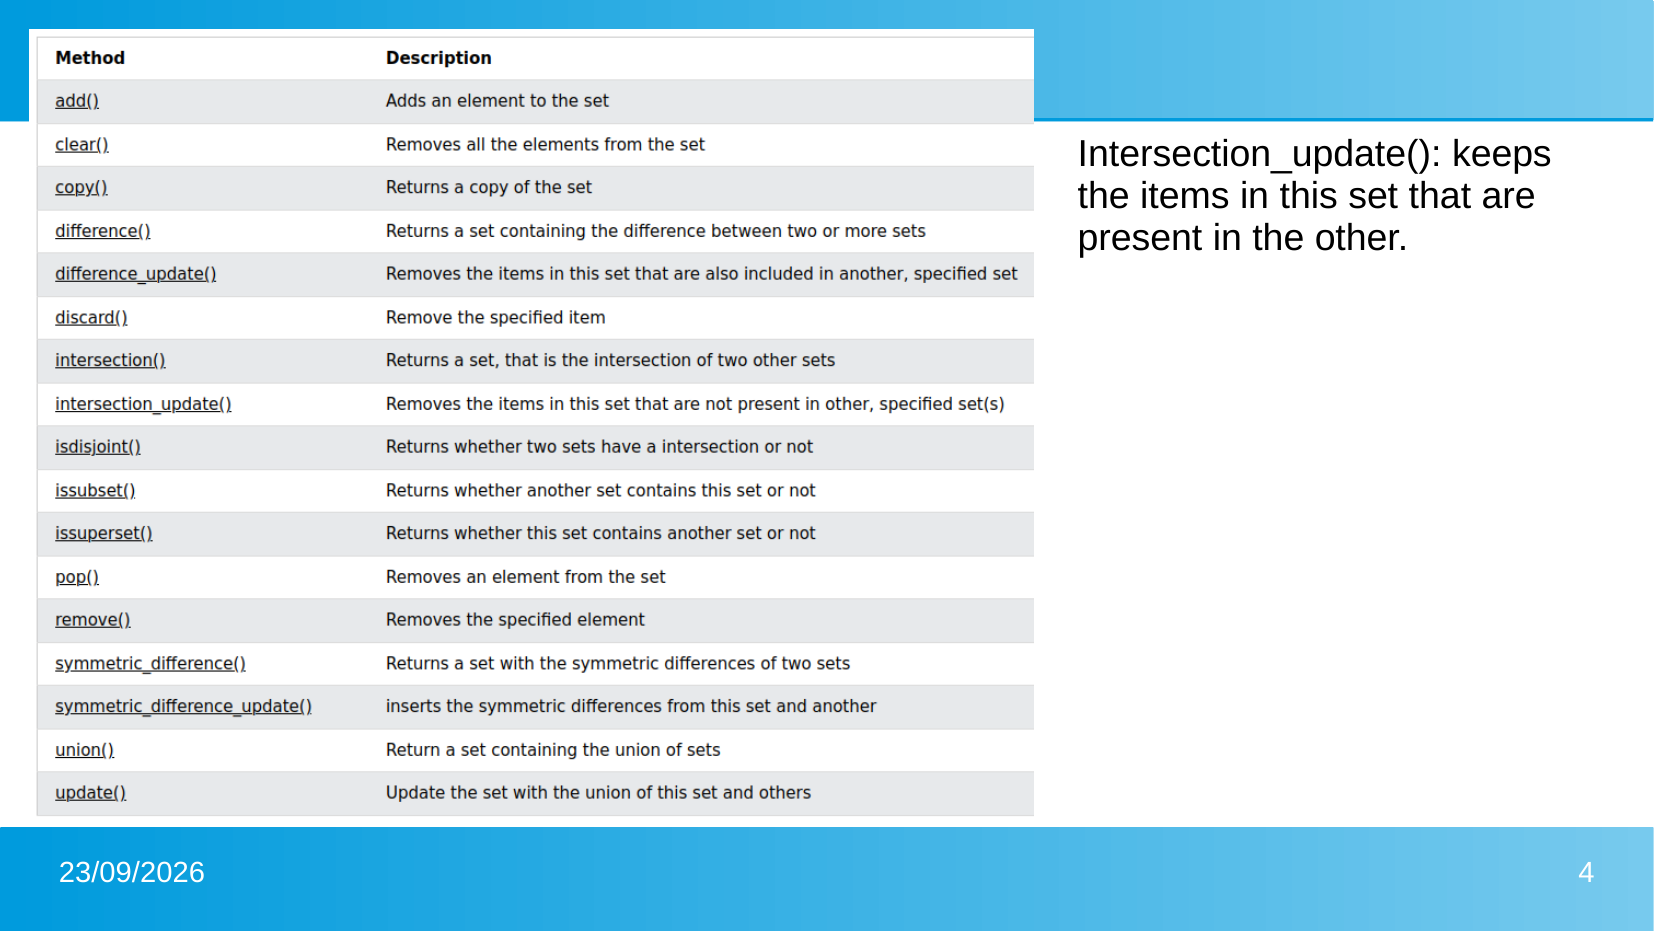

Intersection_update(): keeps the items in this set that are present in the other.
4